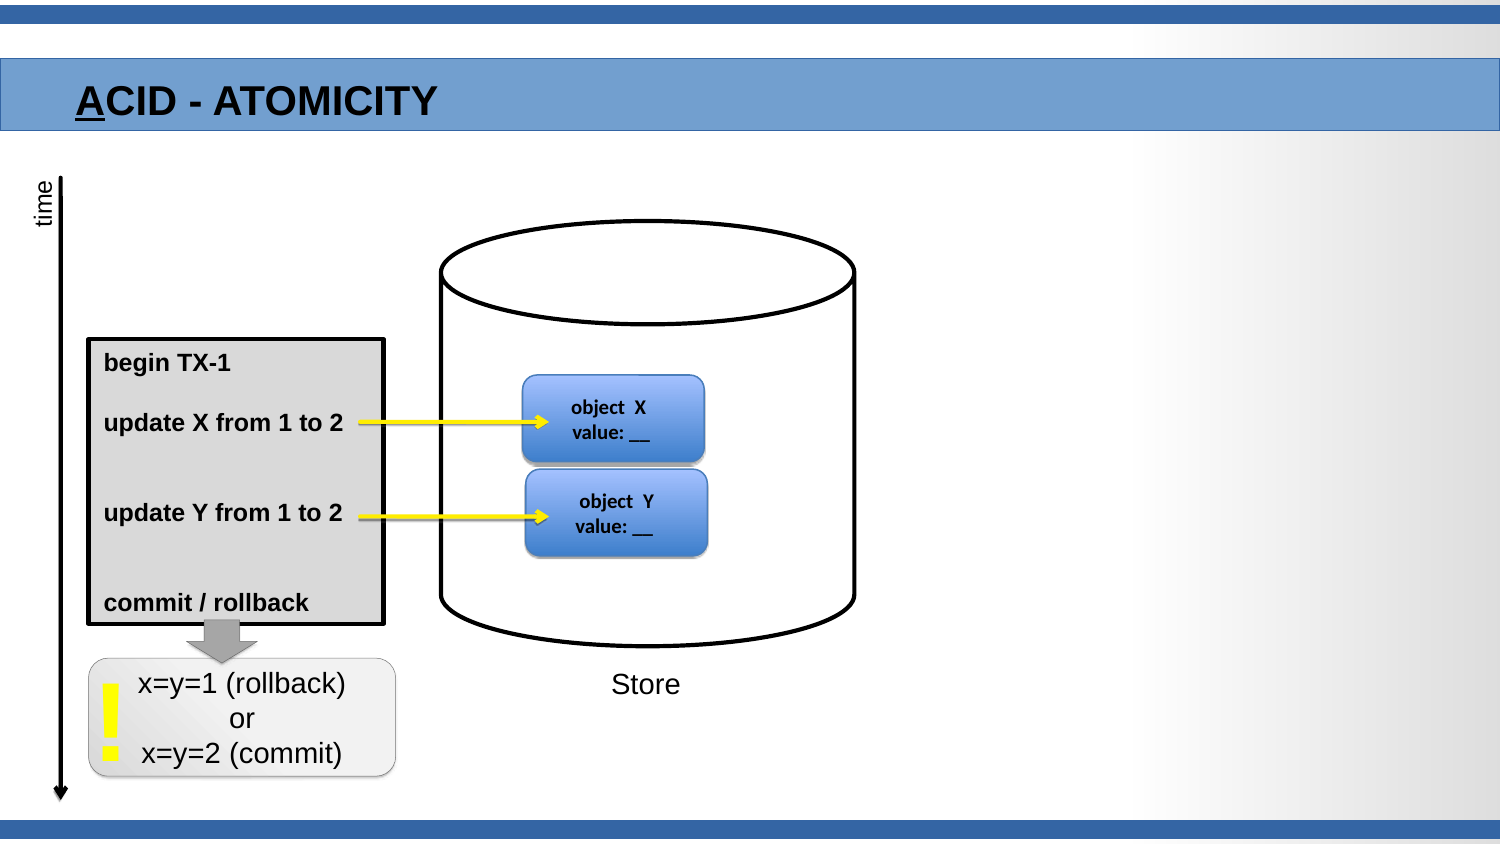

# ACID - atomicity
time
begin TX-1
update X from 1 to 2
update Y from 1 to 2
commit / rollback
object X
value: __
object Y
value: __
!
x=y=1 (rollback)
or
x=y=2 (commit)
Store